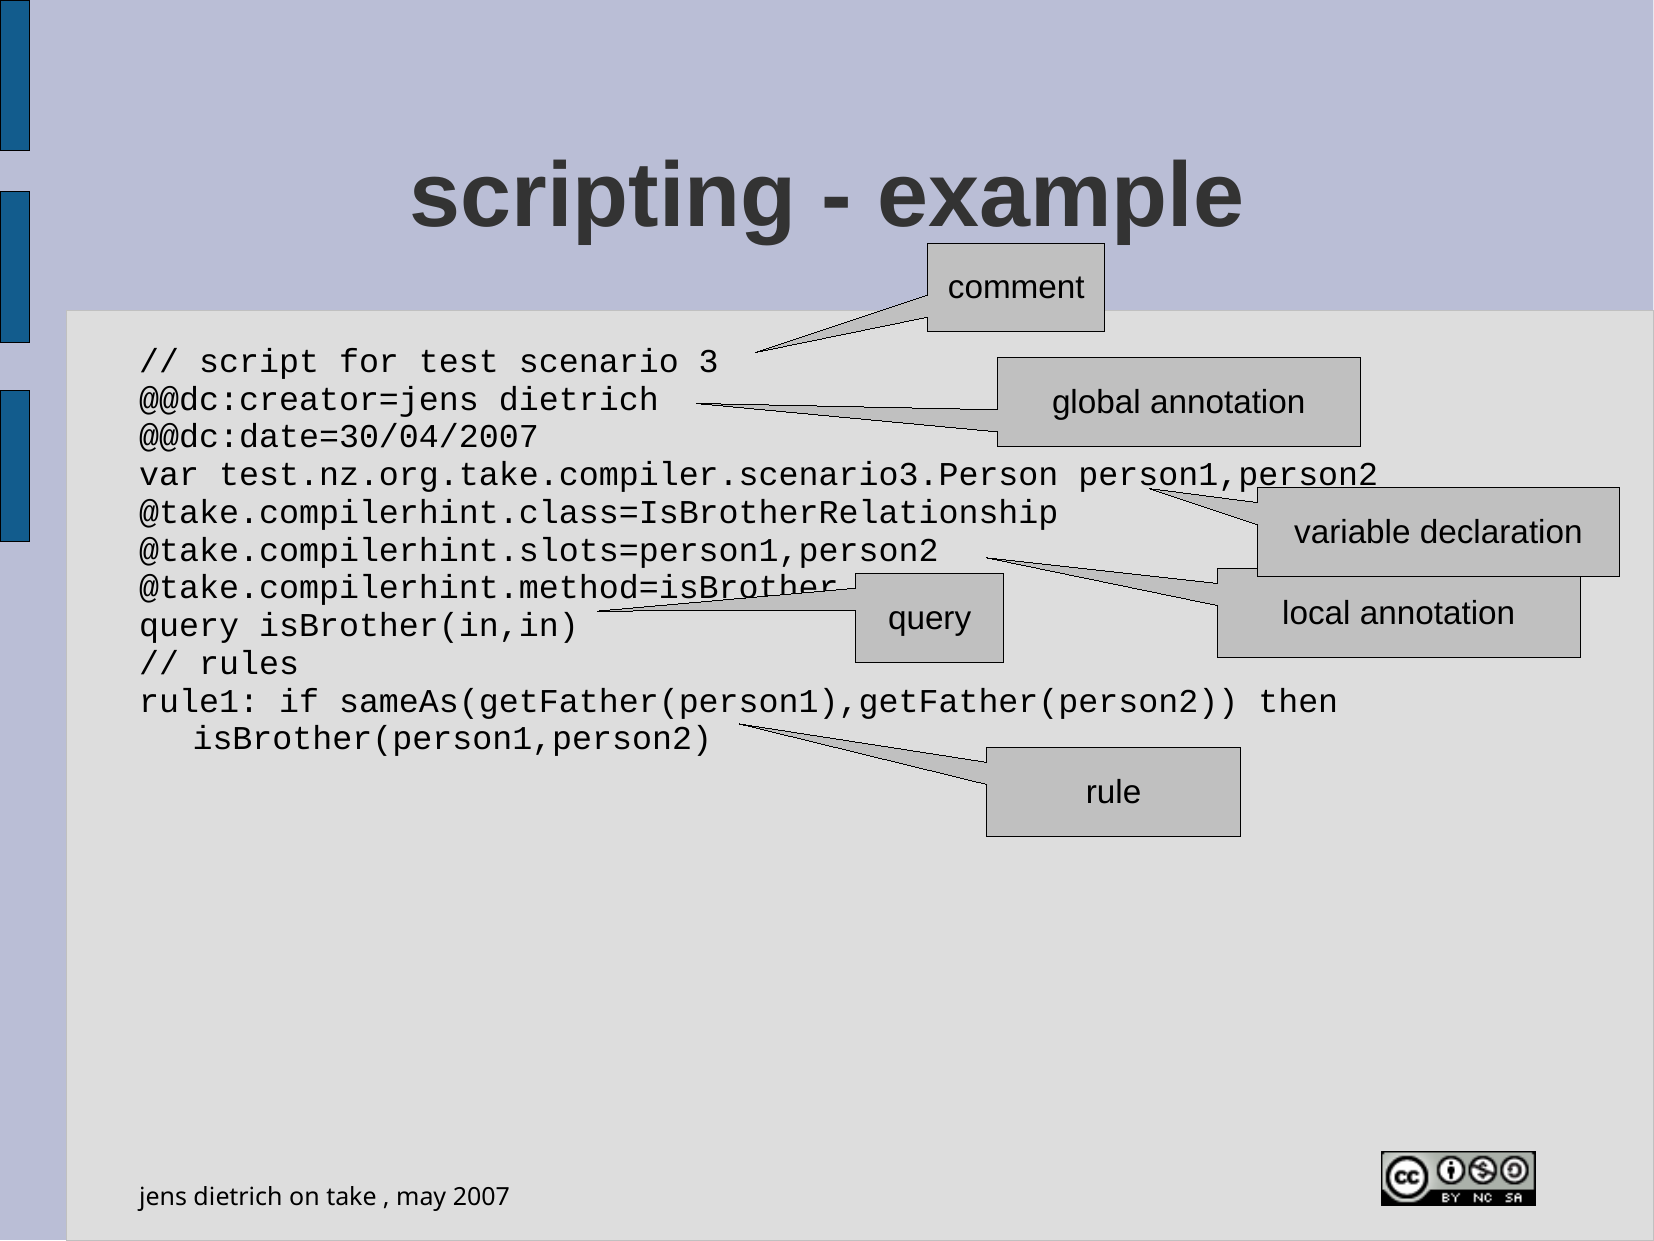

# scripting - example
comment
// script for test scenario 3
@@dc:creator=jens dietrich
@@dc:date=30/04/2007
var test.nz.org.take.compiler.scenario3.Person person1,person2
@take.compilerhint.class=IsBrotherRelationship
@take.compilerhint.slots=person1,person2
@take.compilerhint.method=isBrother
query isBrother(in,in)
// rules
rule1: if sameAs(getFather(person1),getFather(person2)) then 		isBrother(person1,person2)
global annotation
variable declaration
local annotation
query
rule